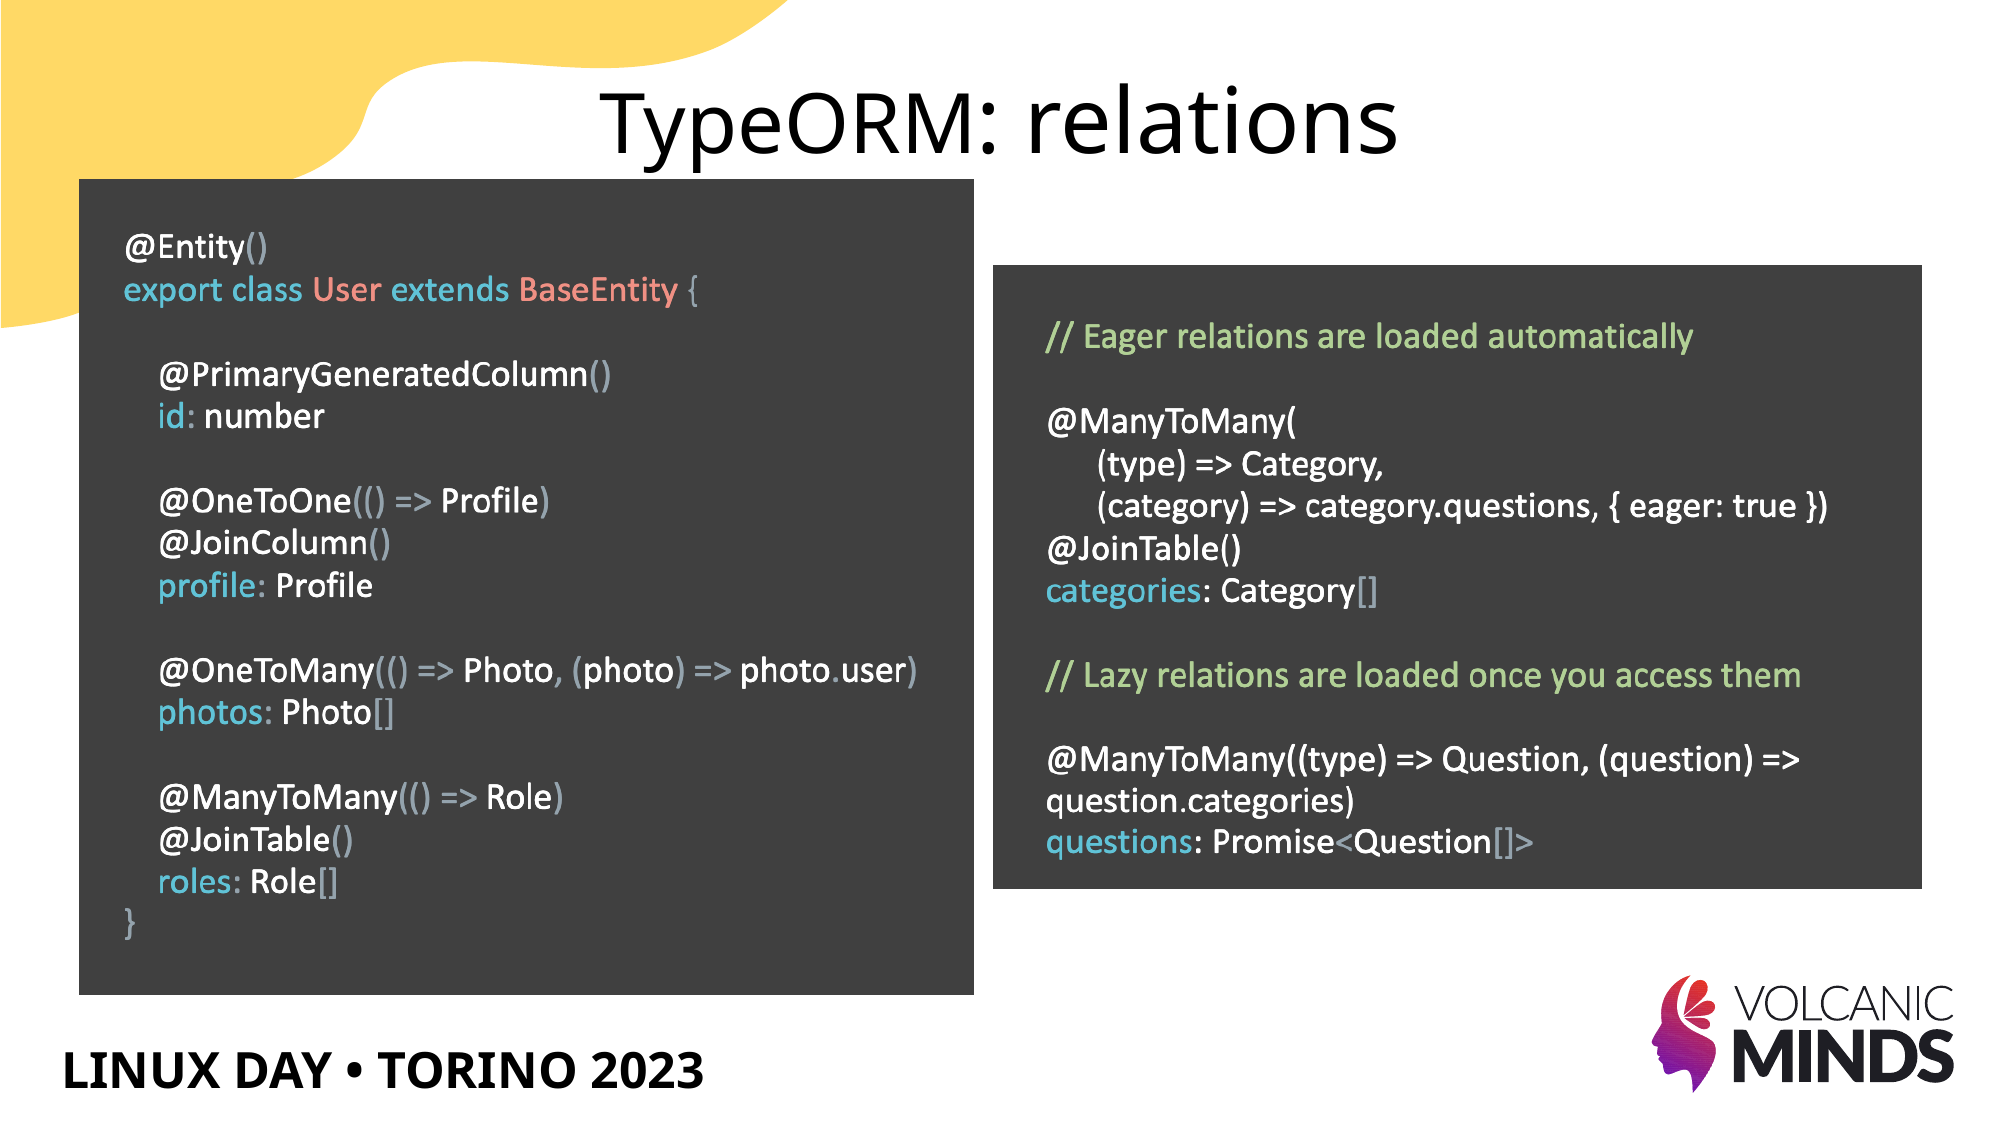

# TypeORM: relations
LINUX DAY • TORINO 2023